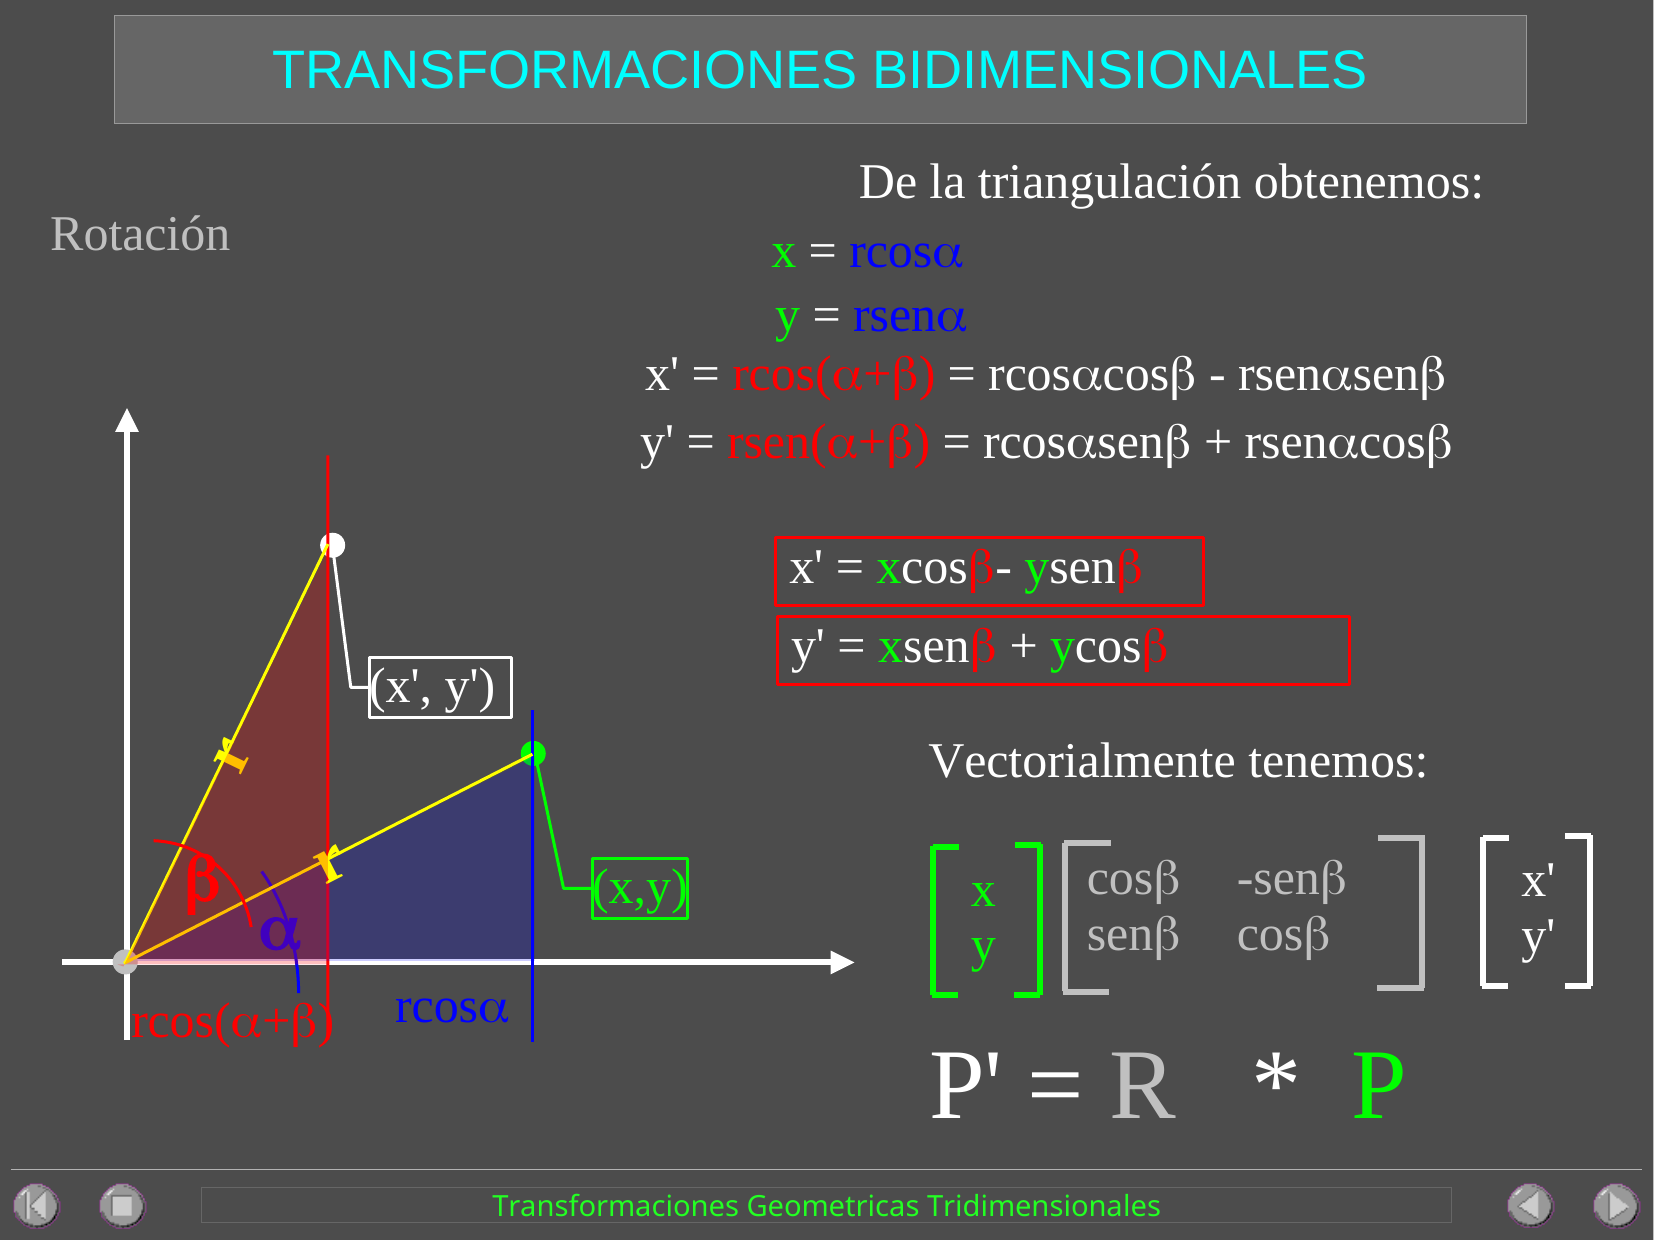

# TRANSFORMACIONES BIDIMENSIONALES
De la triangulación obtenemos:
Rotación
x = rcosa
y = rsena
x' = rcos(a+b) = rcosacosb - rsenasenb
y' = rsen(a+b) = rcosasenb + rsenacosb
 x' = xcosb- ysenb
r
r
 y' = xsenb + ycosb
Vectorialmente tenemos:
a
x'
y'
cosb	-senb
senb	cosb
b
x
y
rcosa
rcos(a+b)
P' = R * P